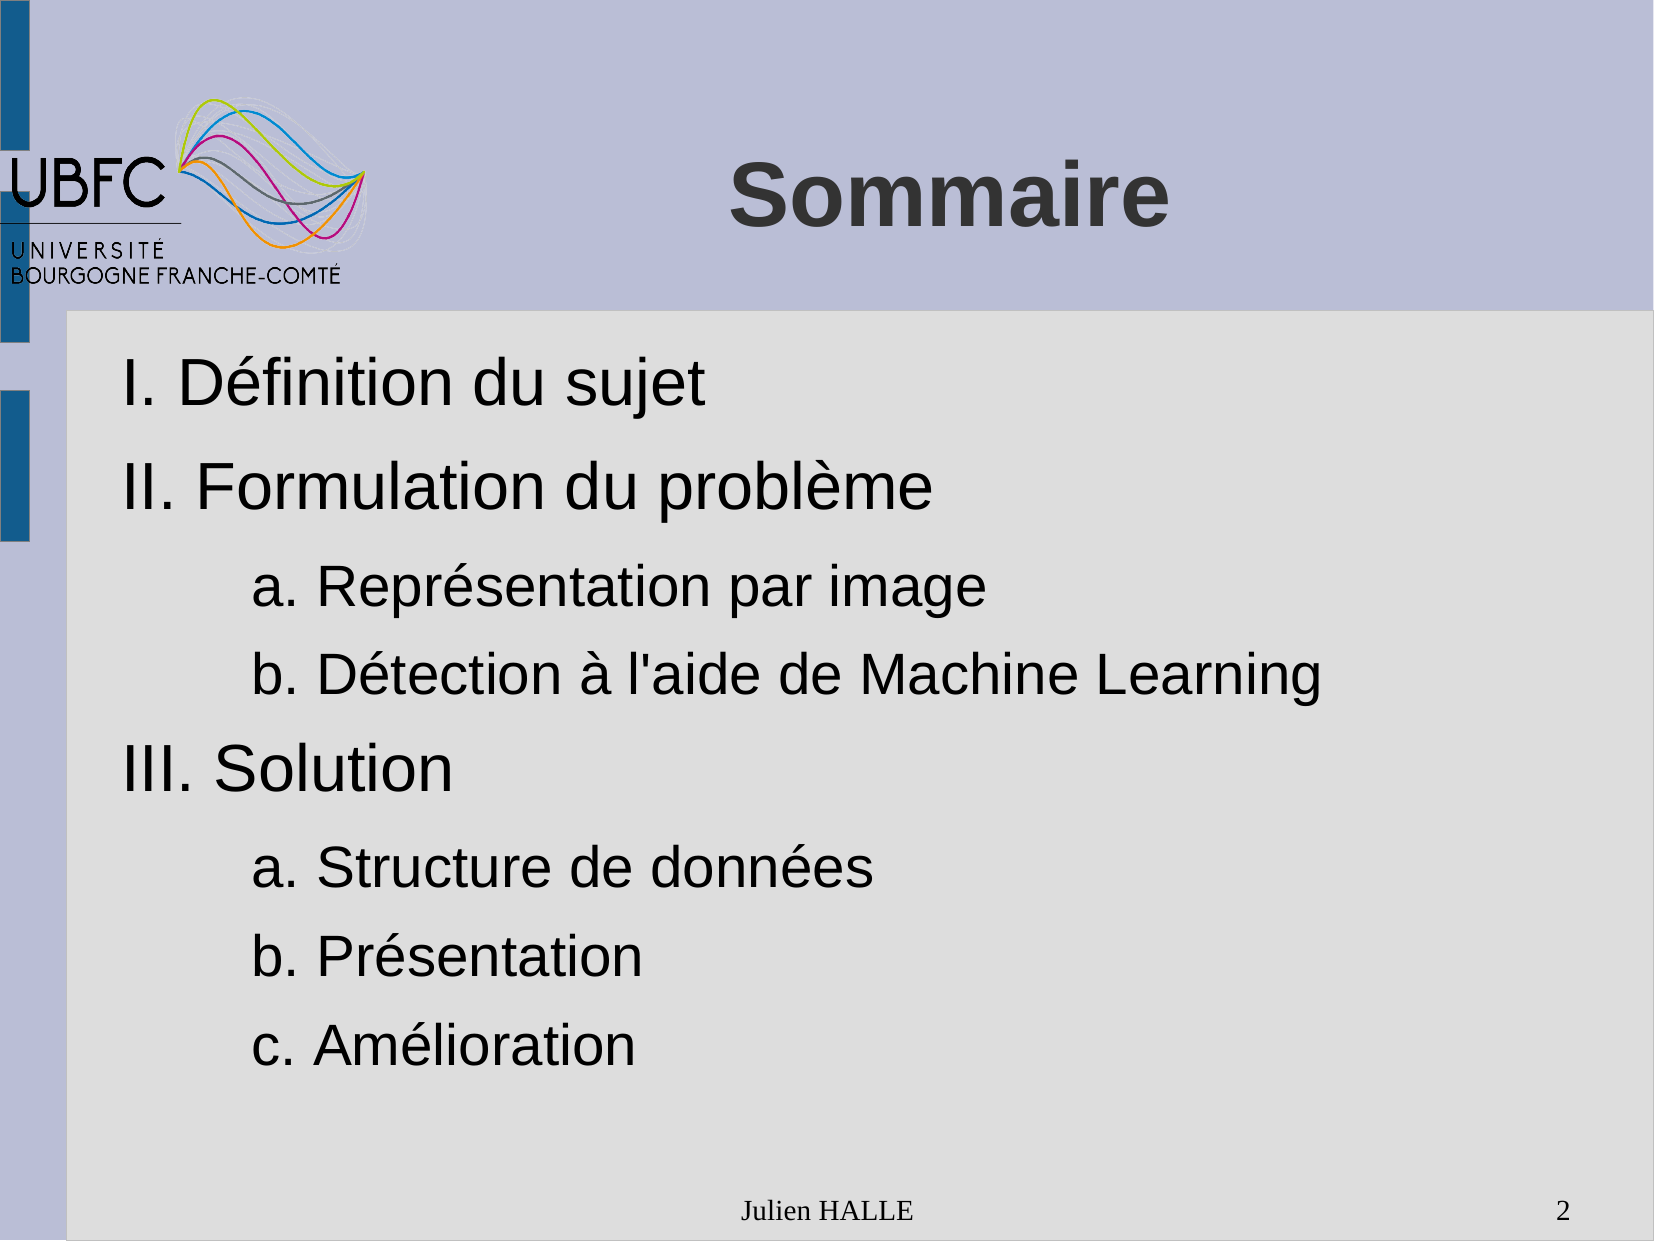

# Sommaire
Définition du sujet
Formulation du problème
Représentation par image
Détection à l'aide de Machine Learning
Solution
Structure de données
Présentation
Amélioration
Julien HALLE
2